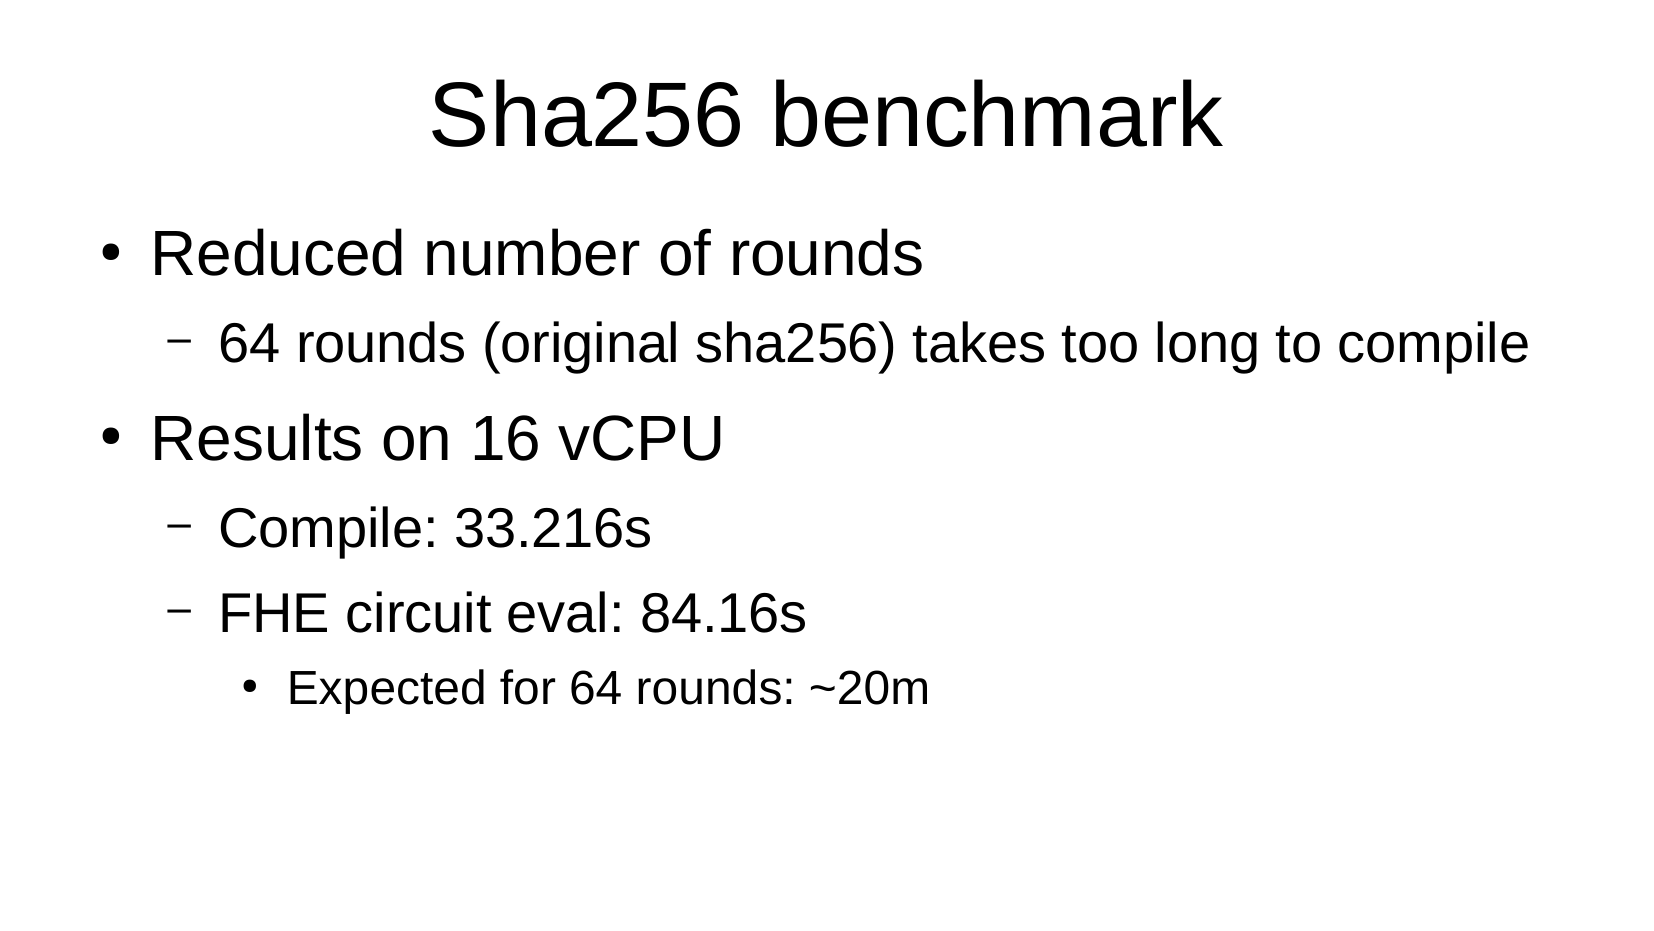

# Sha256 benchmark
Reduced number of rounds
64 rounds (original sha256) takes too long to compile
Results on 16 vCPU
Compile: 33.216s
FHE circuit eval: 84.16s
Expected for 64 rounds: ~20m